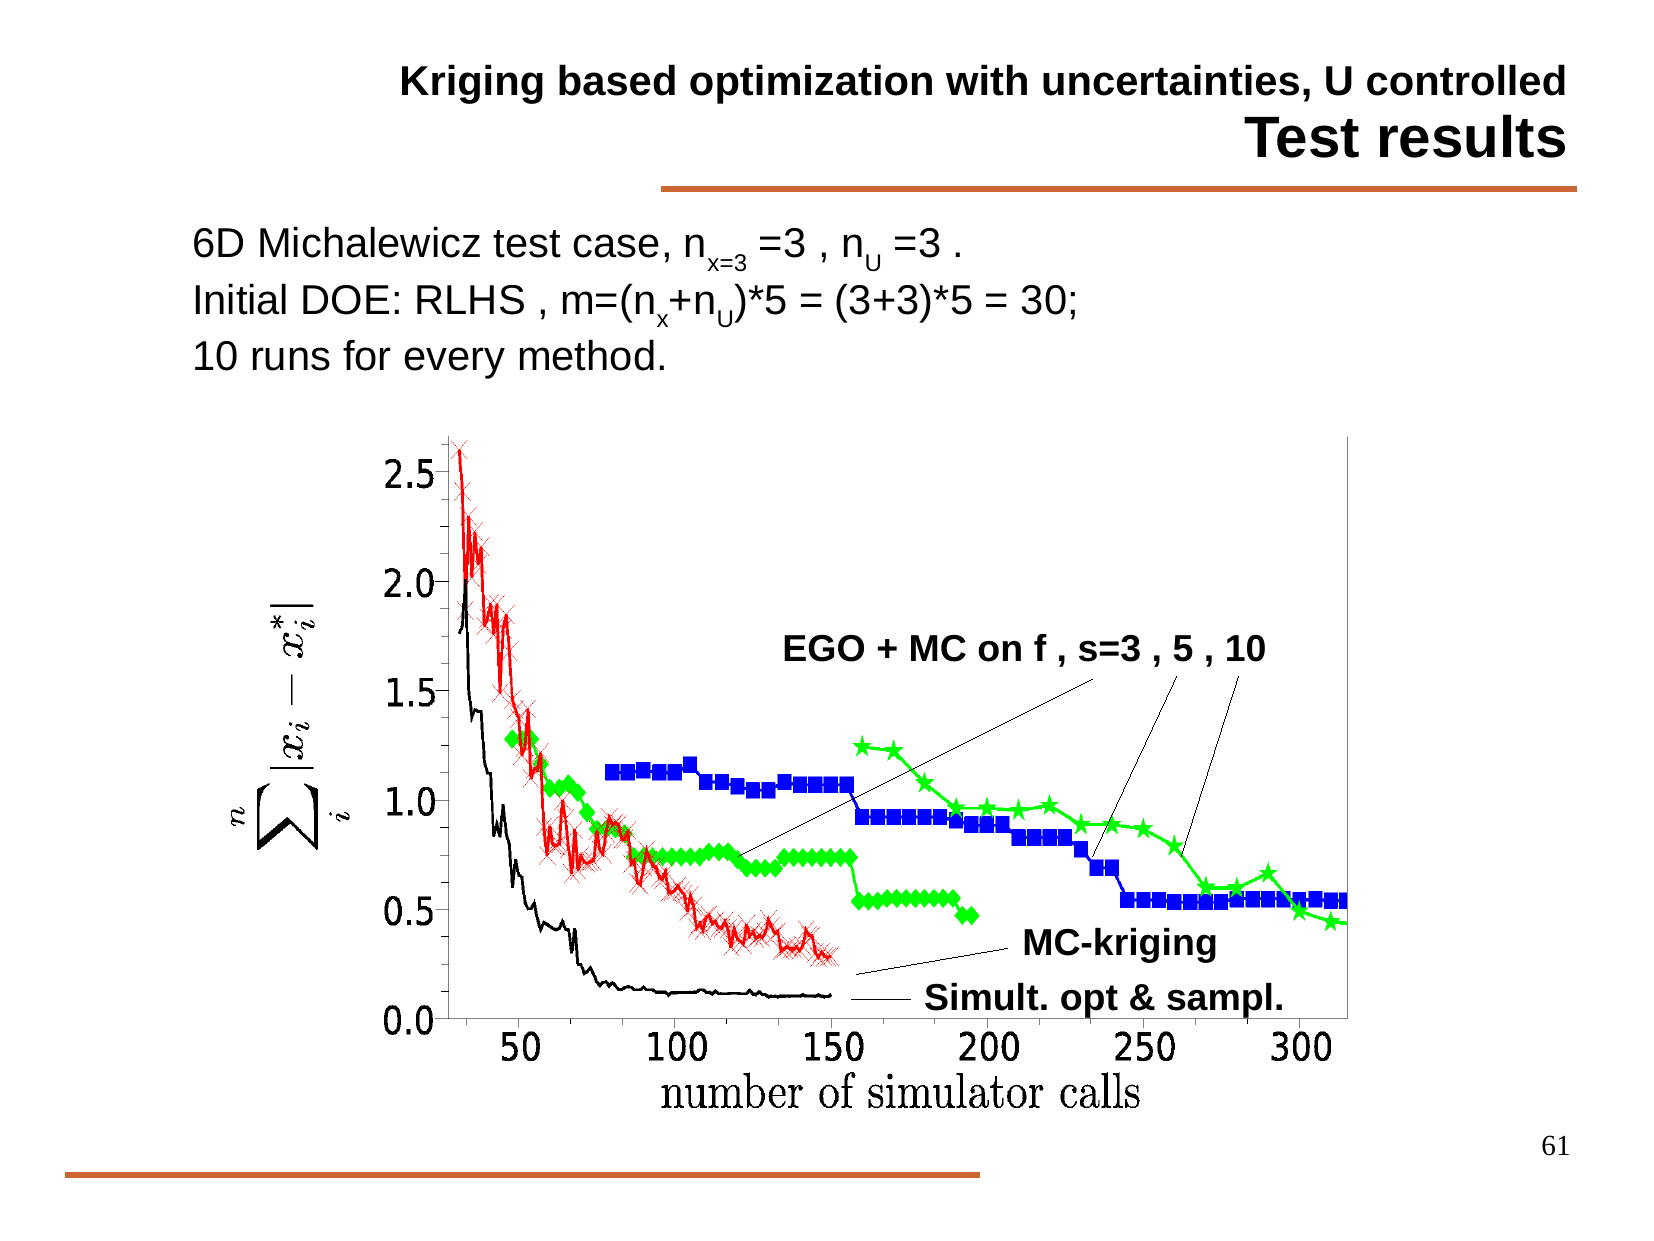

Kriging based optimization with uncertainties, U controlled
Test results
6D Michalewicz test case, nx=3 =3 , nU =3 .
Initial DOE: RLHS , m=(nx+nU)*5 = (3+3)*5 = 30;
10 runs for every method.
EGO + MC on f , s=3 , 5 , 10
MC-kriging
Simult. opt & sampl.
61